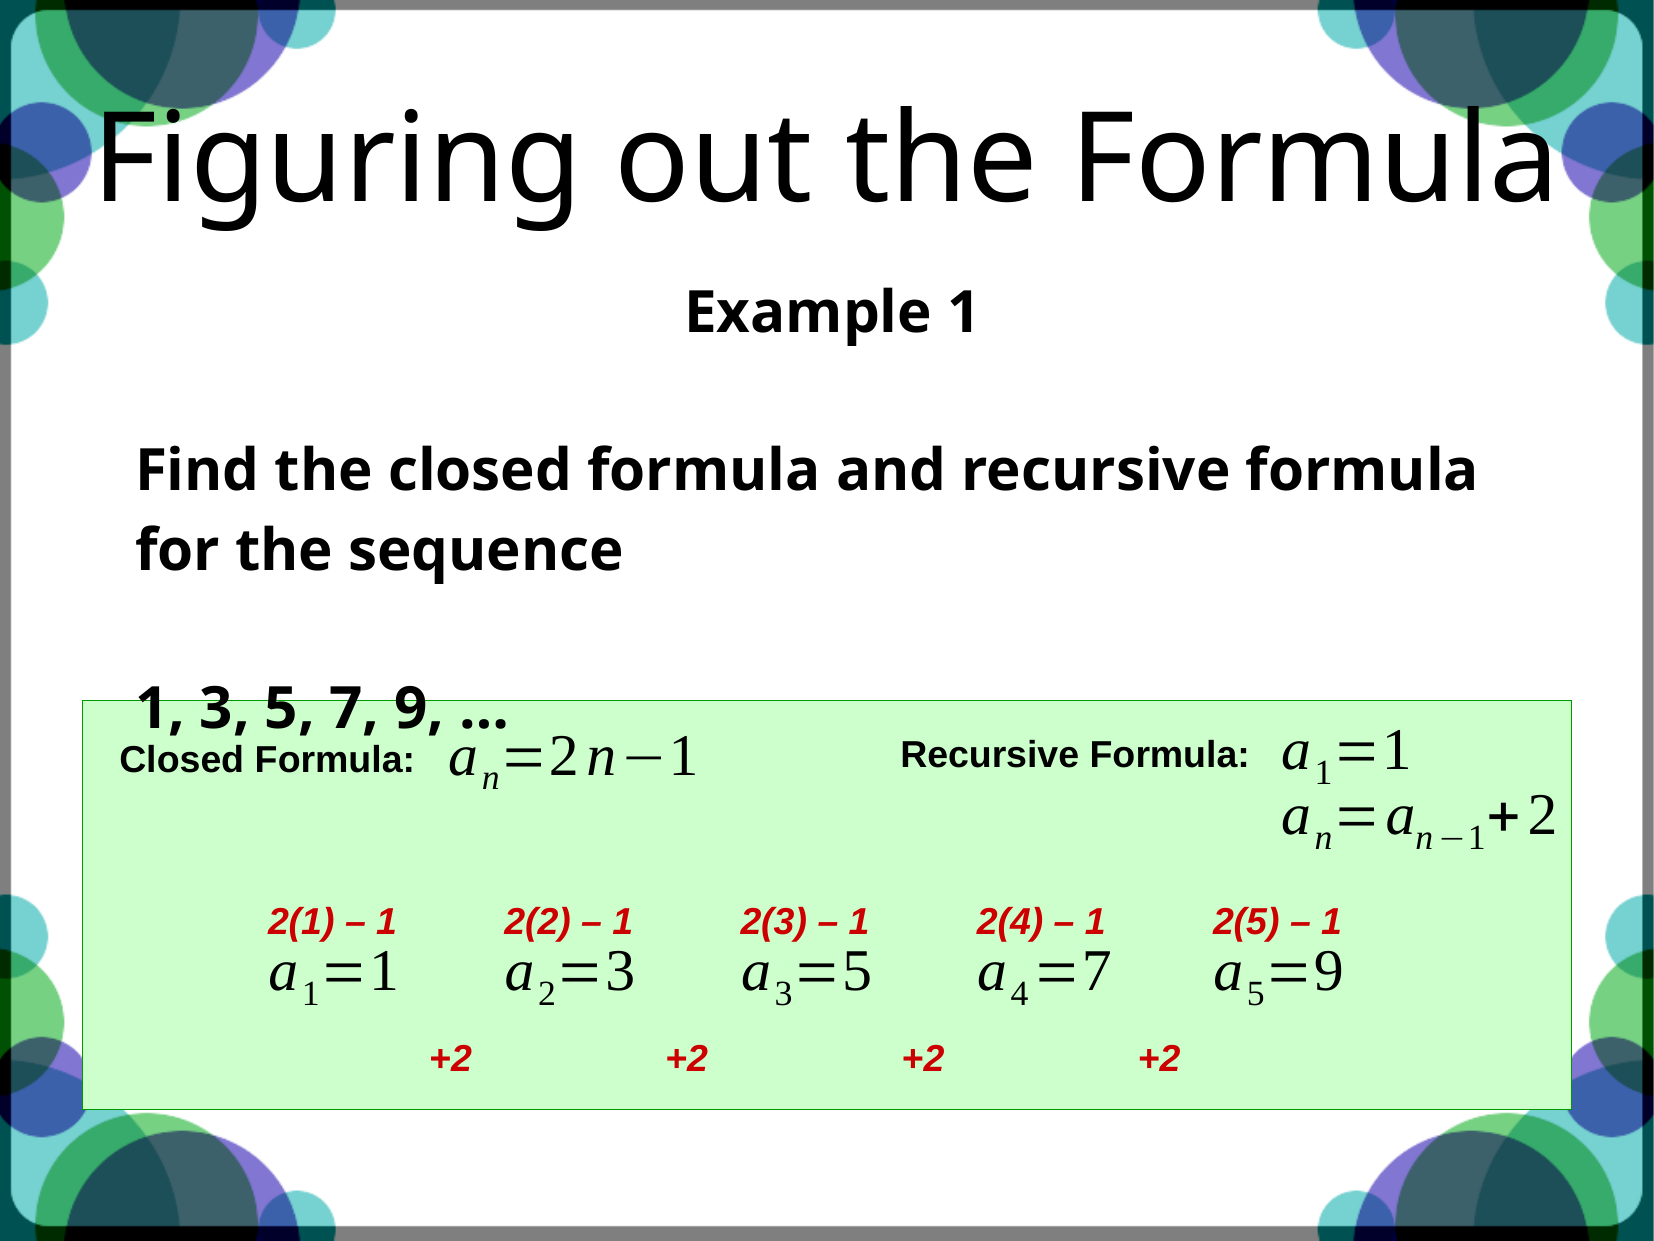

# Figuring out the Formula
Example 1
Find the closed formula and recursive formula
for the sequence
1, 3, 5, 7, 9, …
Recursive Formula:
Closed Formula:
2(1) – 1
2(2) – 1
2(3) – 1
2(4) – 1
2(5) – 1
+2
+2
+2
+2